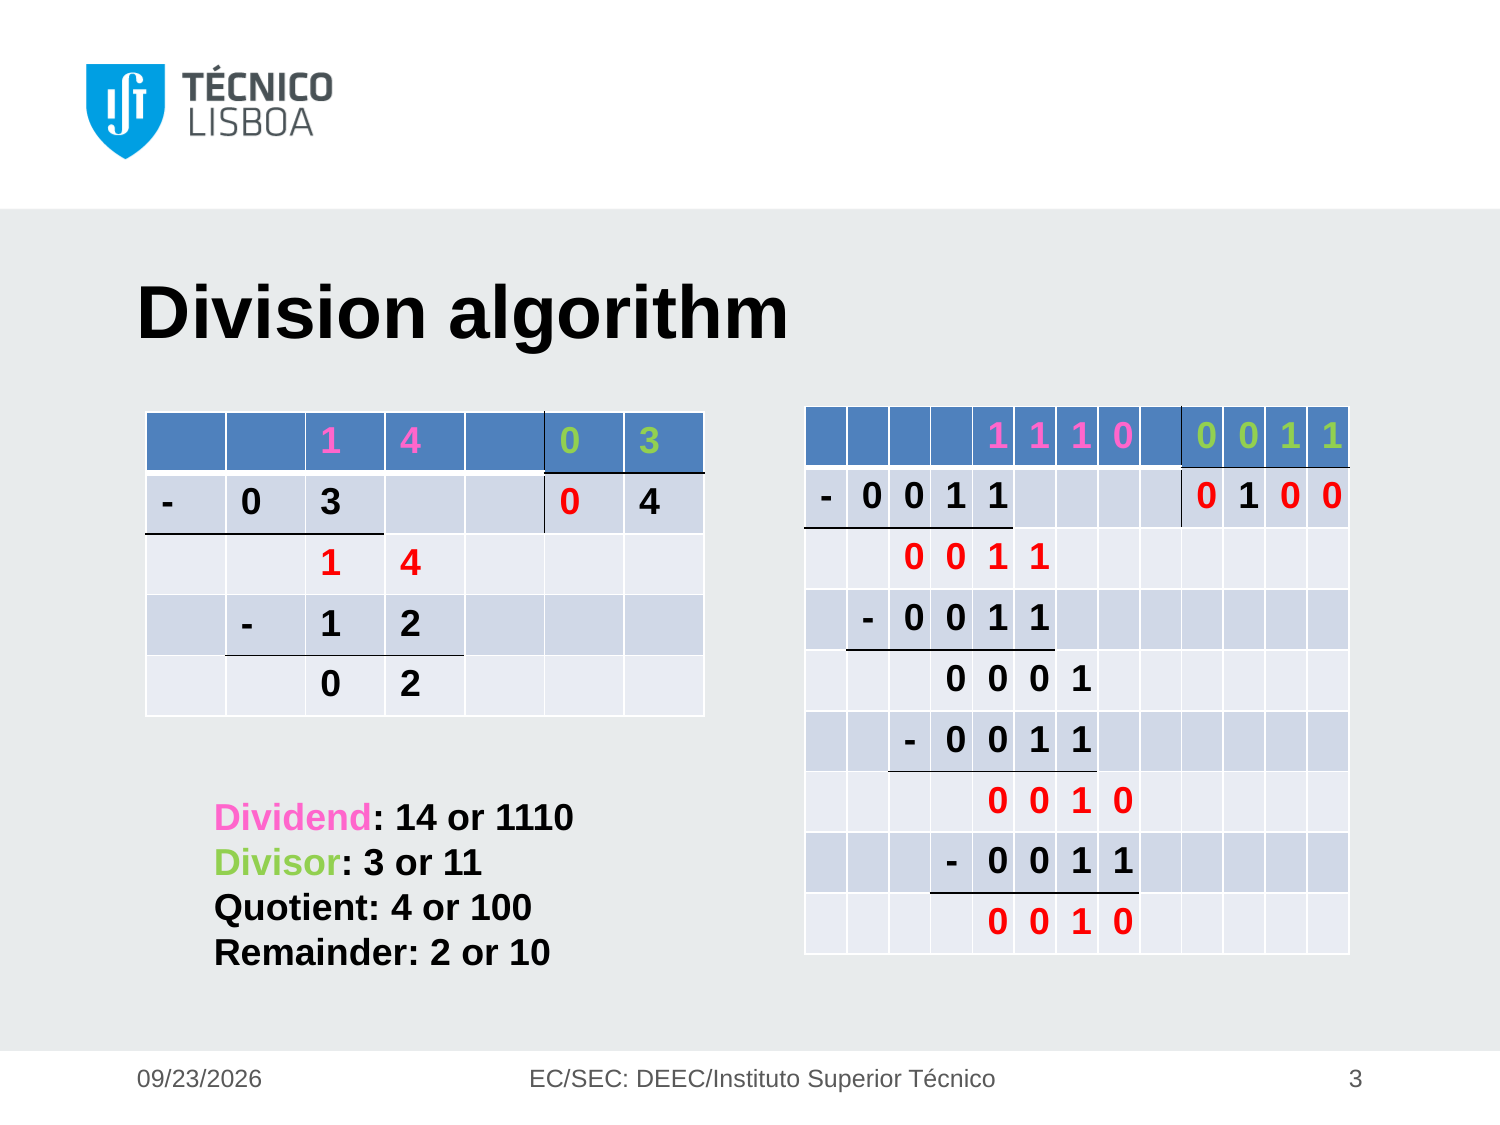

# Division algorithm
| | | | | 1 | 1 | 1 | 0 | | 0 | 0 | 1 | 1 |
| --- | --- | --- | --- | --- | --- | --- | --- | --- | --- | --- | --- | --- |
| - | 0 | 0 | 1 | 1 | | | | | 0 | 1 | 0 | 0 |
| | | 0 | 0 | 1 | 1 | | | | | | | |
| | - | 0 | 0 | 1 | 1 | | | | | | | |
| | | | 0 | 0 | 0 | 1 | | | | | | |
| | | - | 0 | 0 | 1 | 1 | | | | | | |
| | | | | 0 | 0 | 1 | 0 | | | | | |
| | | | - | 0 | 0 | 1 | 1 | | | | | |
| | | | | 0 | 0 | 1 | 0 | | | | | |
| | | 1 | 4 | | 0 | 3 |
| --- | --- | --- | --- | --- | --- | --- |
| - | 0 | 3 | | | 0 | 4 |
| | | 1 | 4 | | | |
| | - | 1 | 2 | | | |
| | | 0 | 2 | | | |
Dividend: 14 or 1110
Divisor: 3 or 11
Quotient: 4 or 100
Remainder: 2 or 10
EC/SEC: DEEC/Instituto Superior Técnico